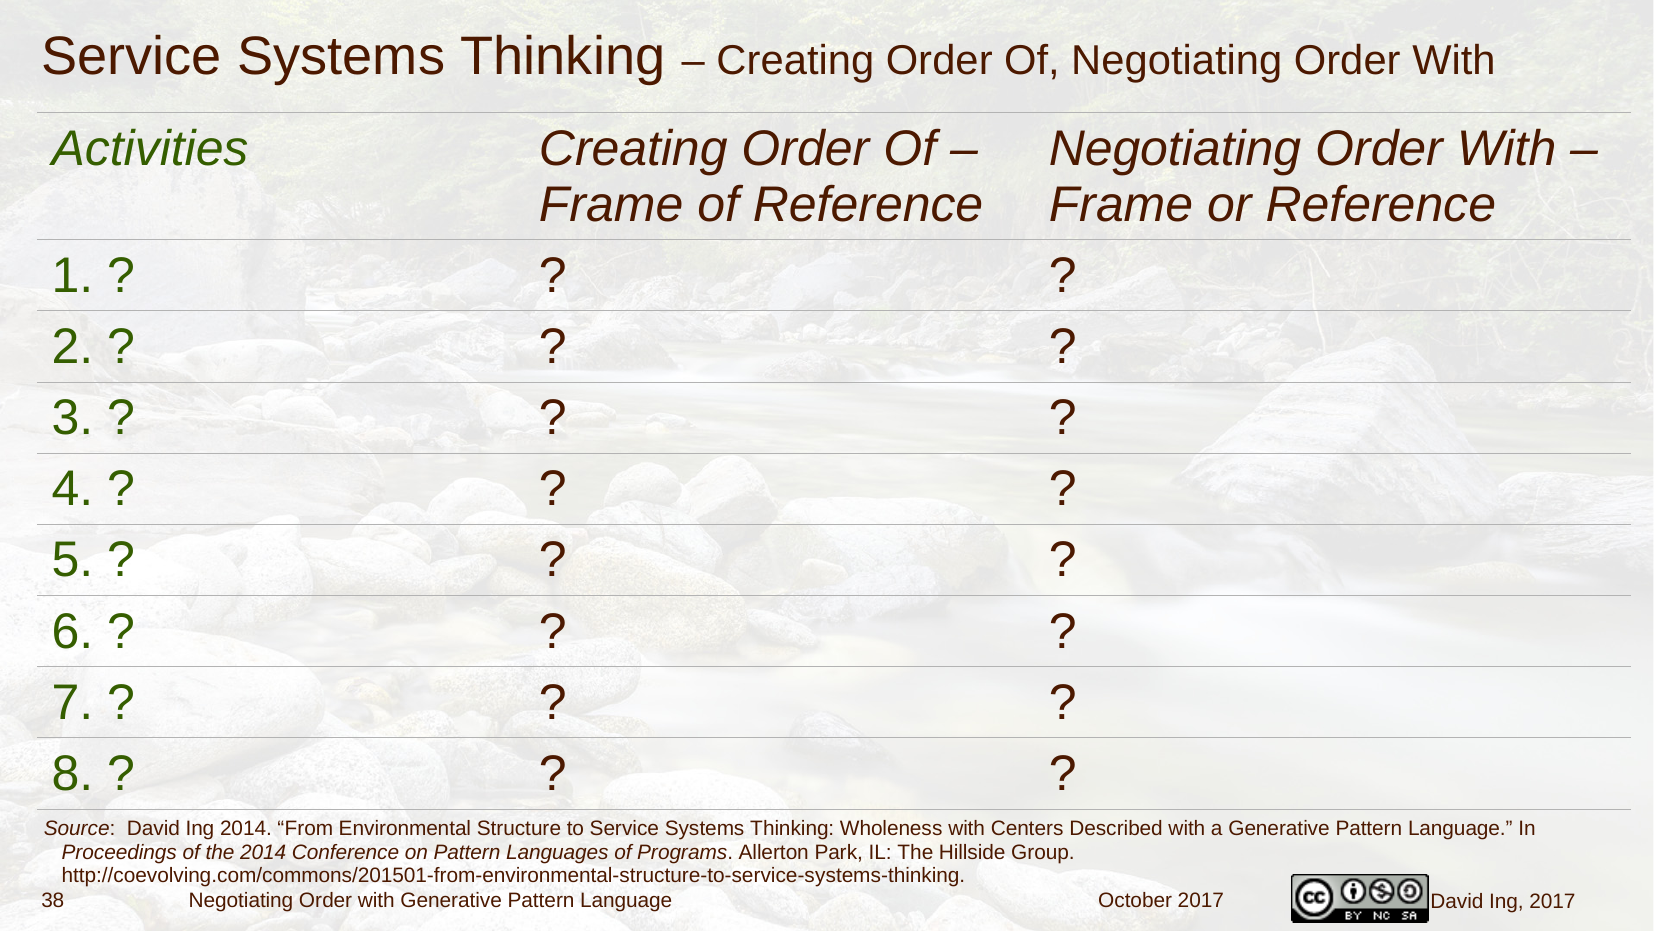

# Service Systems Thinking – Creating Order Of, Negotiating Order With
| Activities | Creating Order Of – Frame of Reference | Negotiating Order With – Frame or Reference |
| --- | --- | --- |
| 1. ? | ? | ? |
| 2. ? | ? | ? |
| 3. ? | ? | ? |
| 4. ? | ? | ? |
| 5. ? | ? | ? |
| 6. ? | ? | ? |
| 7. ? | ? | ? |
| 8. ? | ? | ? |
Source: David Ing 2014. “From Environmental Structure to Service Systems Thinking: Wholeness with Centers Described with a Generative Pattern Language.” In Proceedings of the 2014 Conference on Pattern Languages of Programs. Allerton Park, IL: The Hillside Group. http://coevolving.com/commons/201501-from-environmental-structure-to-service-systems-thinking.
Negotiating Order with Generative Pattern Language
October 2017
38